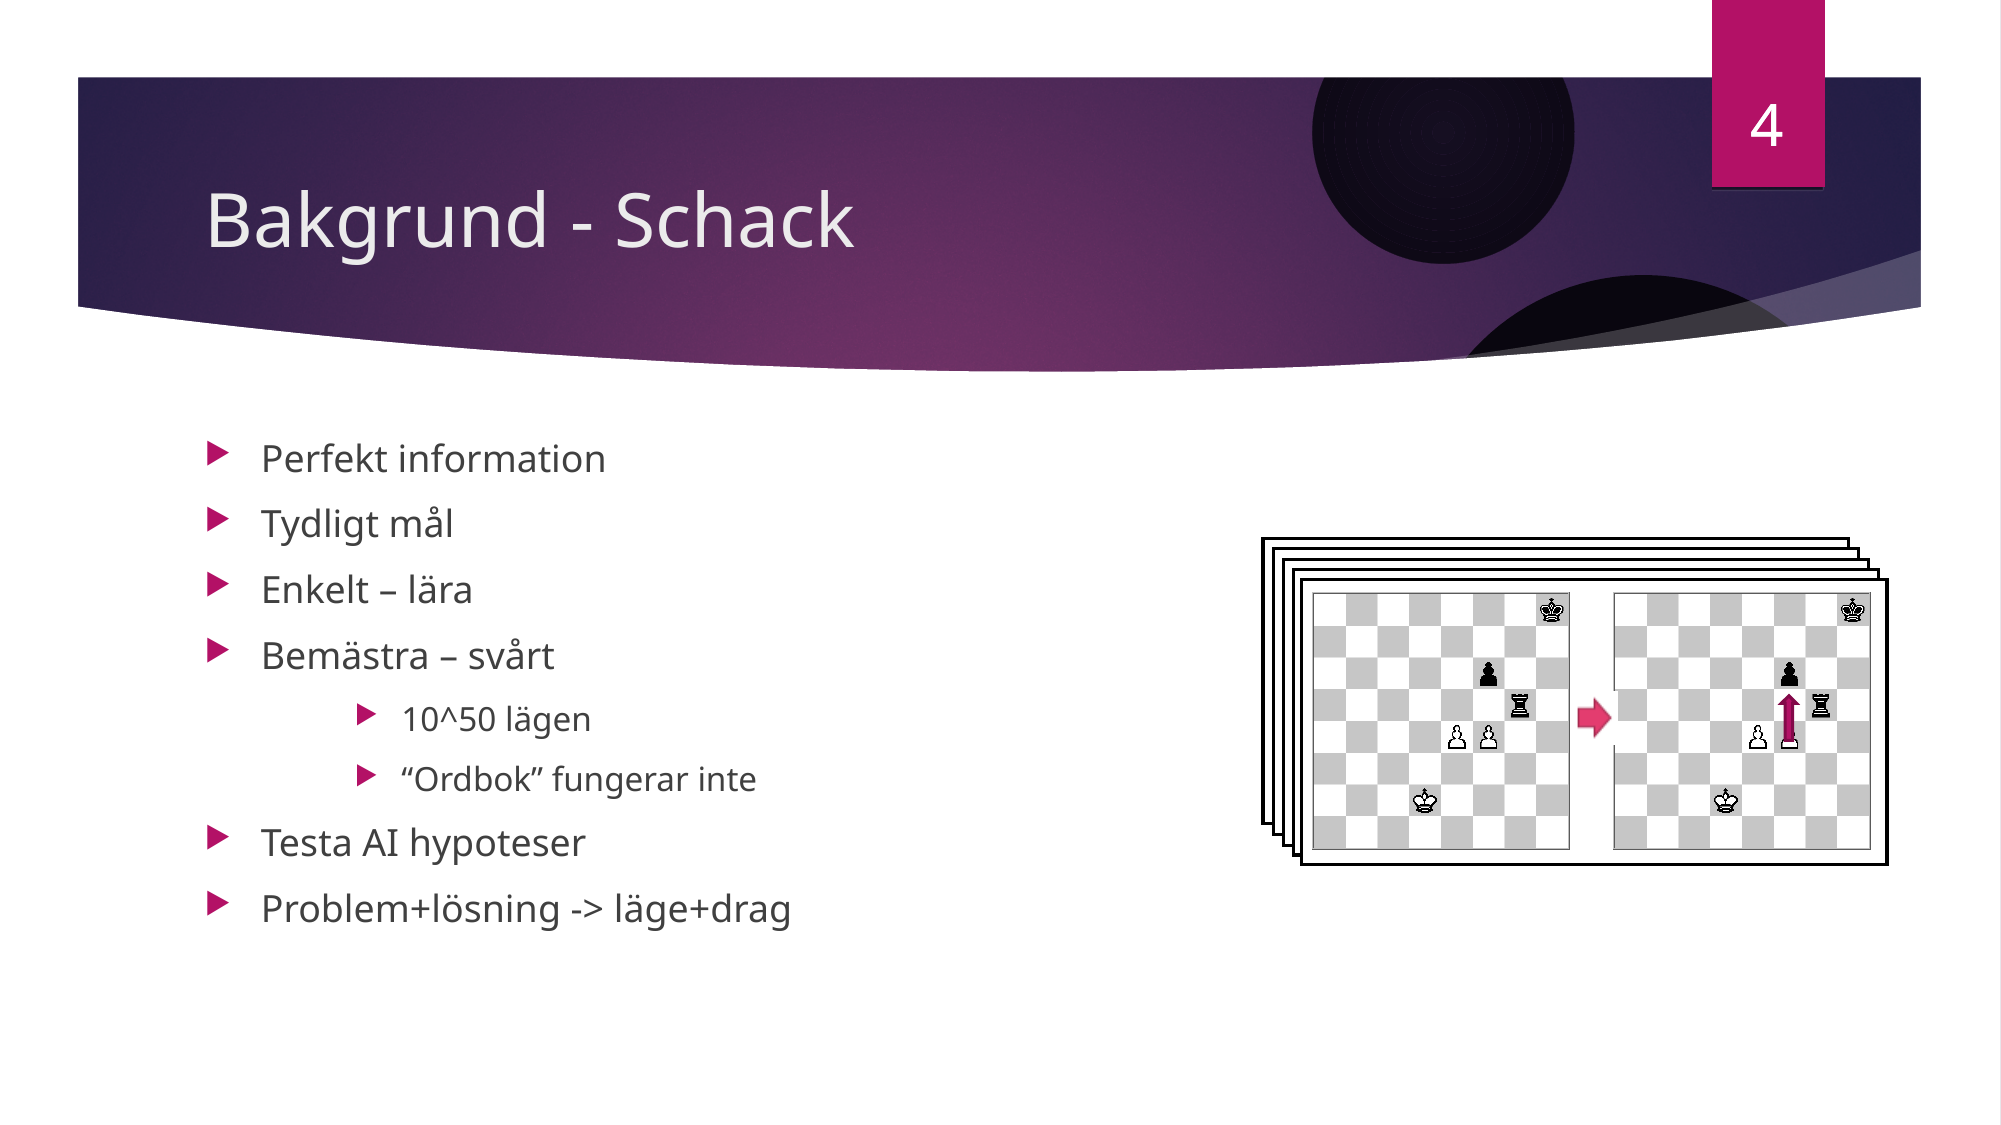

# Bakgrund - Schack
Perfekt information
Tydligt mål
Enkelt – lära
Bemästra – svårt
10^50 lägen
“Ordbok” fungerar inte
Testa AI hypoteser
Problem+lösning -> läge+drag